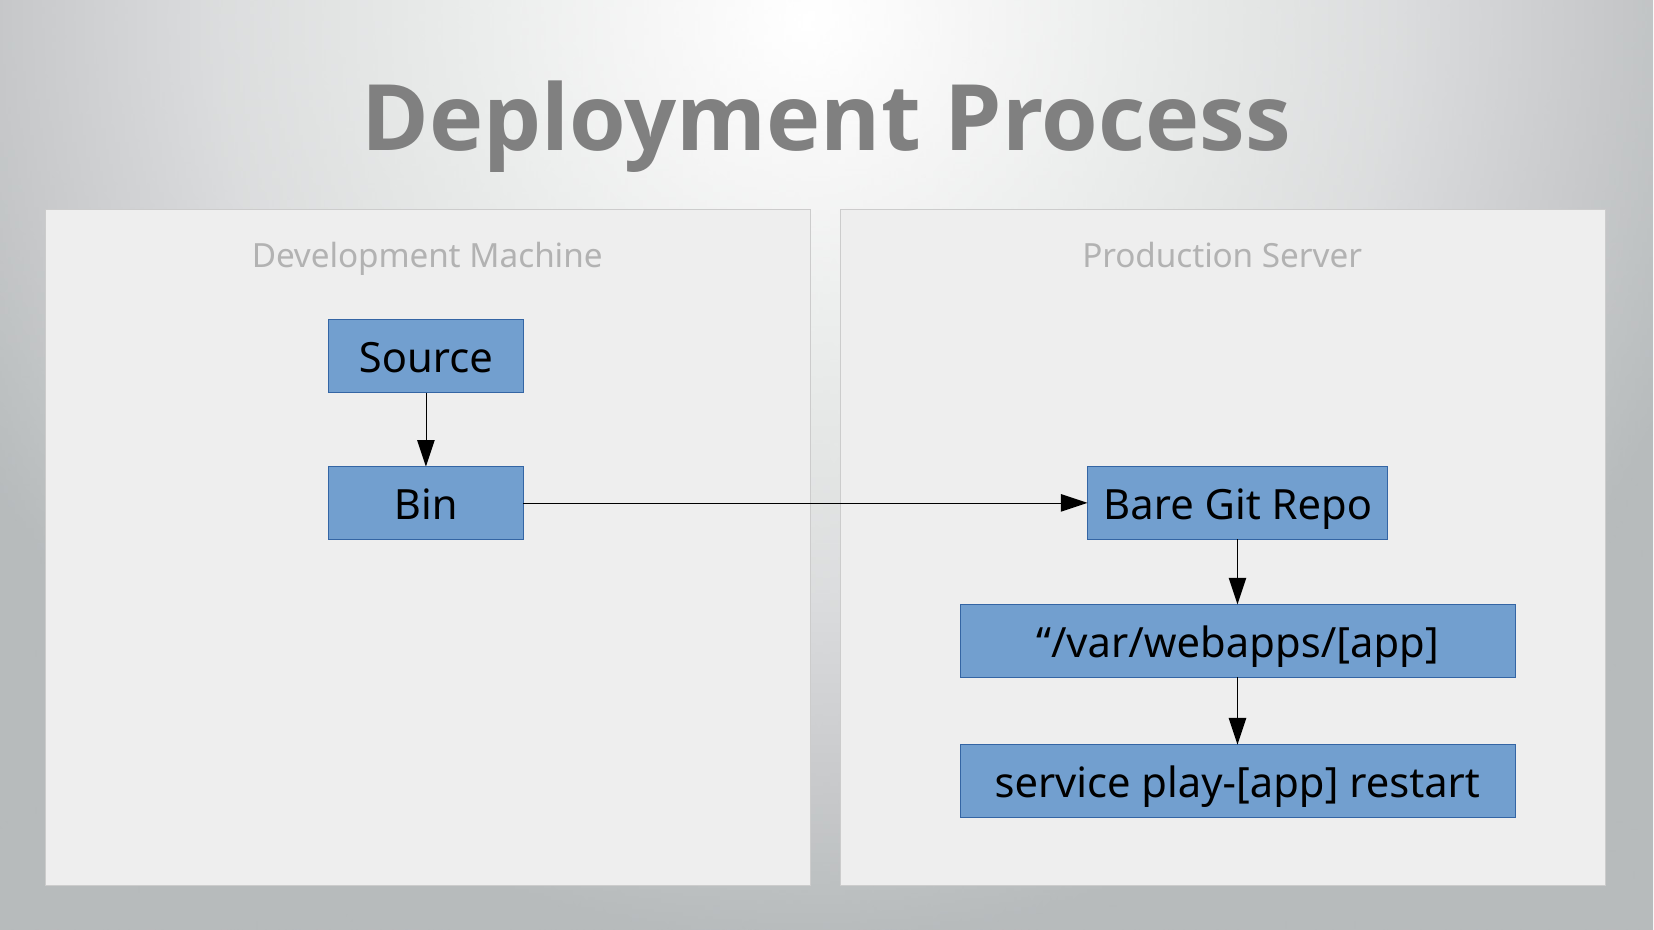

# Deployment Process
Development Machine
Production Server
Source
Bin
Bare Git Repo
“/var/webapps/[app]
service play-[app] restart